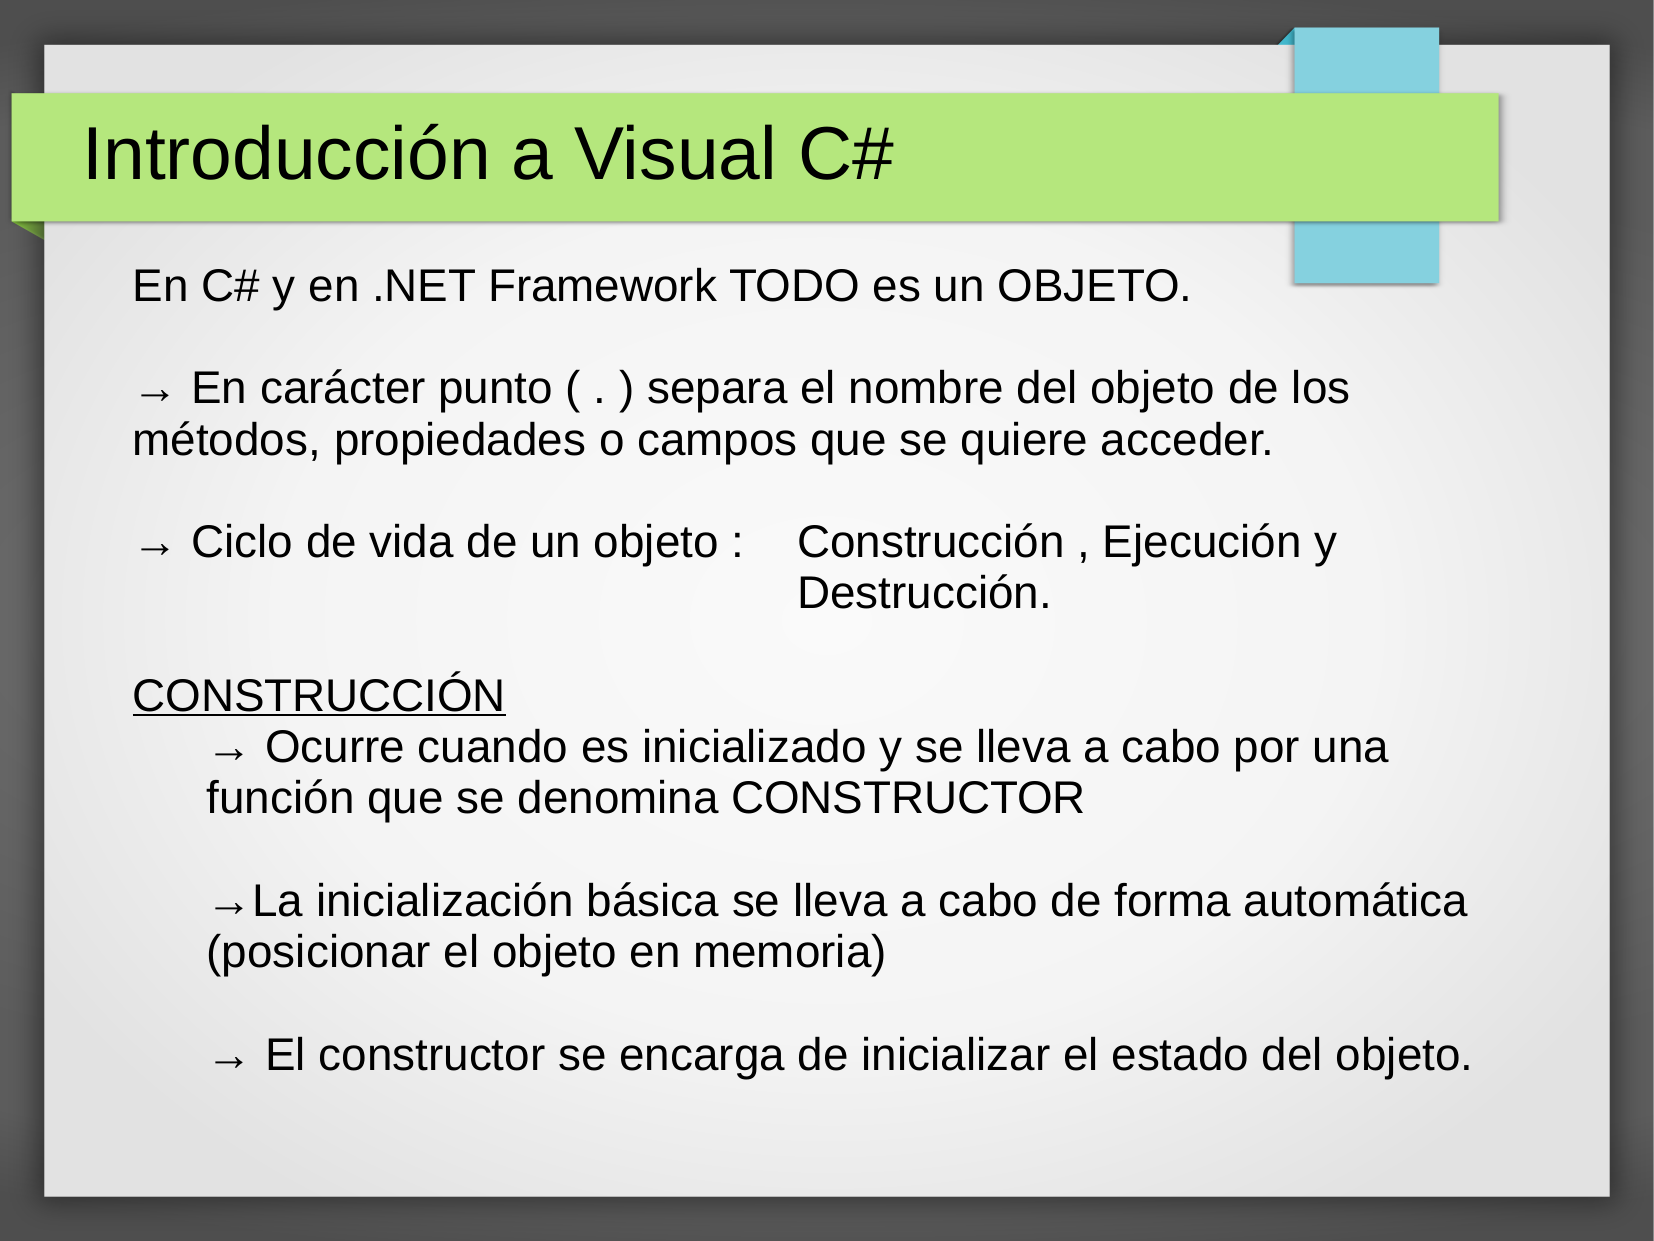

# Introducción a Visual C#
	En C# y en .NET Framework TODO es un OBJETO.
	→ En carácter punto ( . ) separa el nombre del objeto de los 				métodos, propiedades o campos que se quiere acceder.
	→ Ciclo de vida de un objeto : 	Construcción , Ejecución y 													Destrucción.
	CONSTRUCCIÓN
		→ Ocurre cuando es inicializado y se lleva a cabo por una 				función que se denomina CONSTRUCTOR
		→La inicialización básica se lleva a cabo de forma automática 			(posicionar el objeto en memoria)
		→ El constructor se encarga de inicializar el estado del objeto.